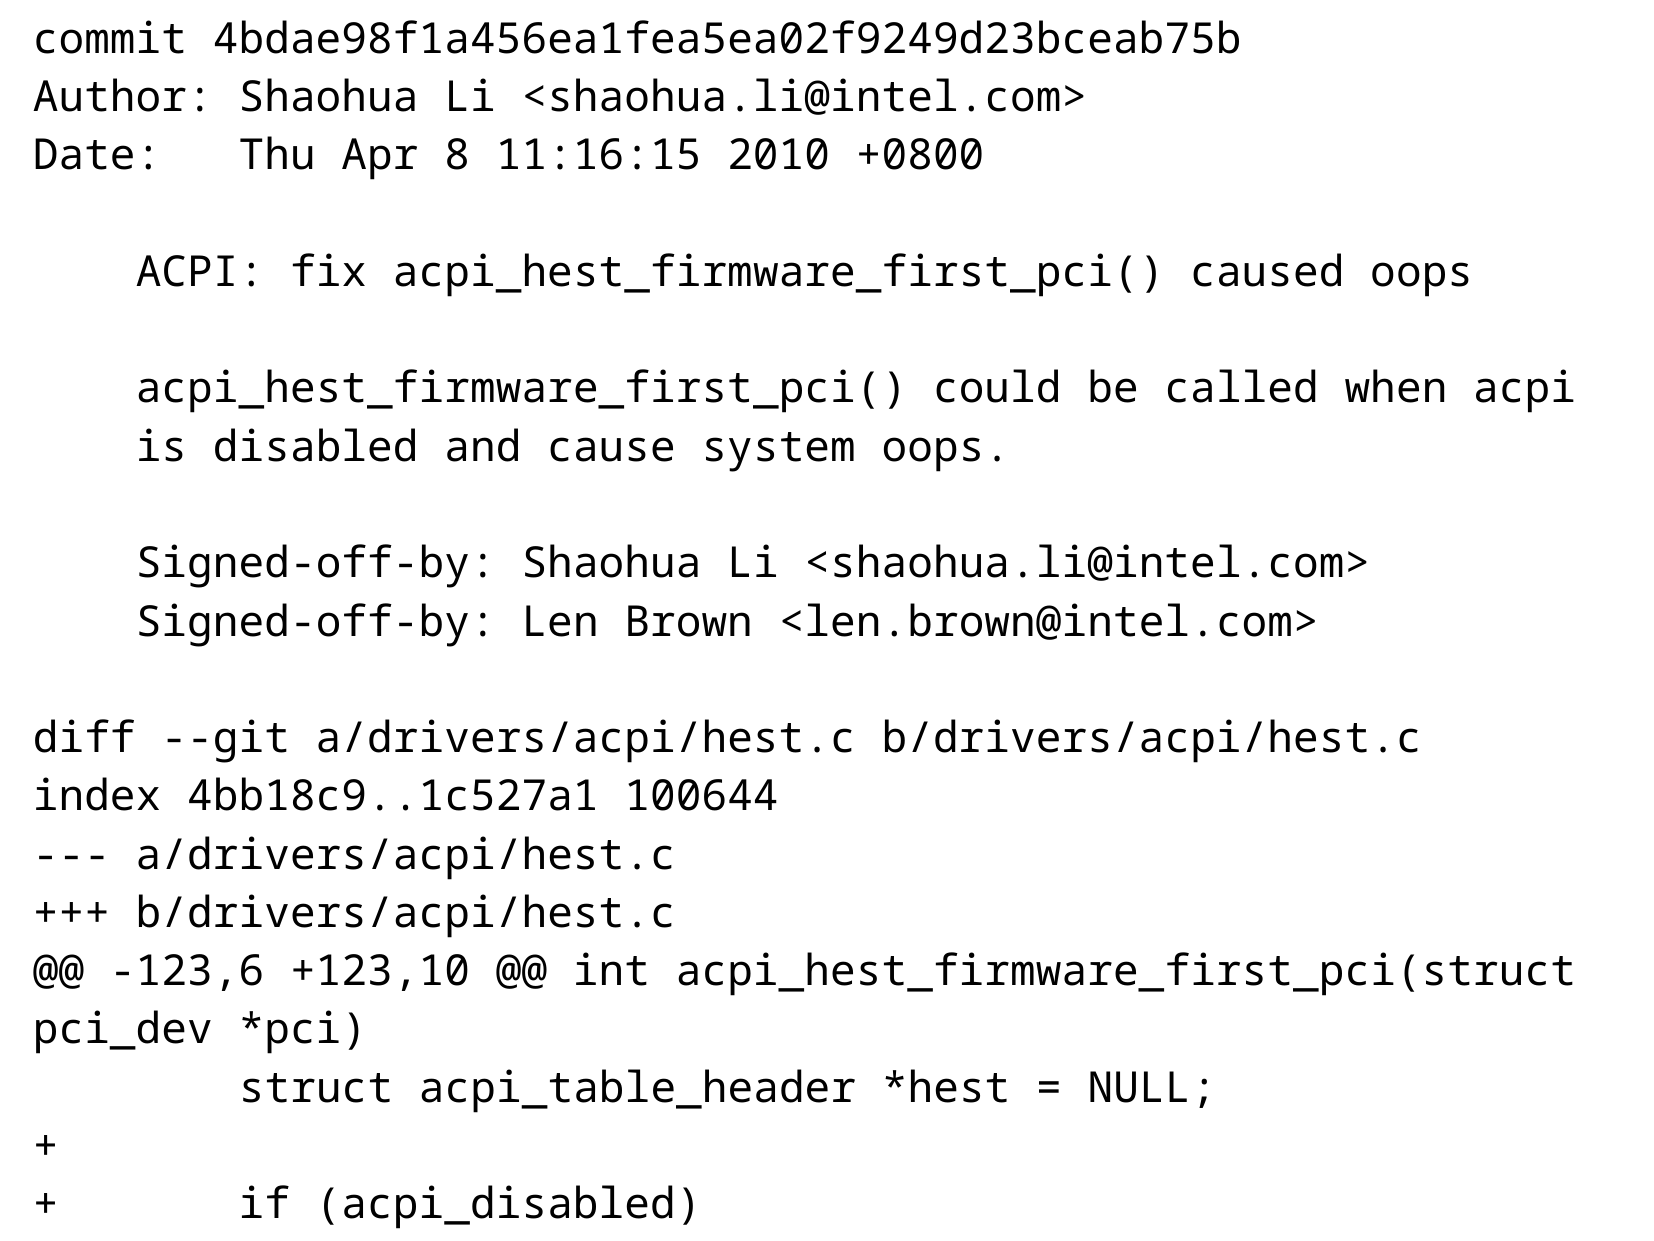

commit 4bdae98f1a456ea1fea5ea02f9249d23bceab75b
Author: Shaohua Li <shaohua.li@intel.com>
Date: Thu Apr 8 11:16:15 2010 +0800
 ACPI: fix acpi_hest_firmware_first_pci() caused oops
 acpi_hest_firmware_first_pci() could be called when acpi
 is disabled and cause system oops.
 Signed-off-by: Shaohua Li <shaohua.li@intel.com>
 Signed-off-by: Len Brown <len.brown@intel.com>
diff --git a/drivers/acpi/hest.c b/drivers/acpi/hest.c
index 4bb18c9..1c527a1 100644
--- a/drivers/acpi/hest.c
+++ b/drivers/acpi/hest.c
@@ -123,6 +123,10 @@ int acpi_hest_firmware_first_pci(struct pci_dev *pci)
 struct acpi_table_header *hest = NULL;
+
+ if (acpi_disabled)
+ return 0;
+
 status = acpi_get_table(ACPI_SIG_HEST, 1, &hest);